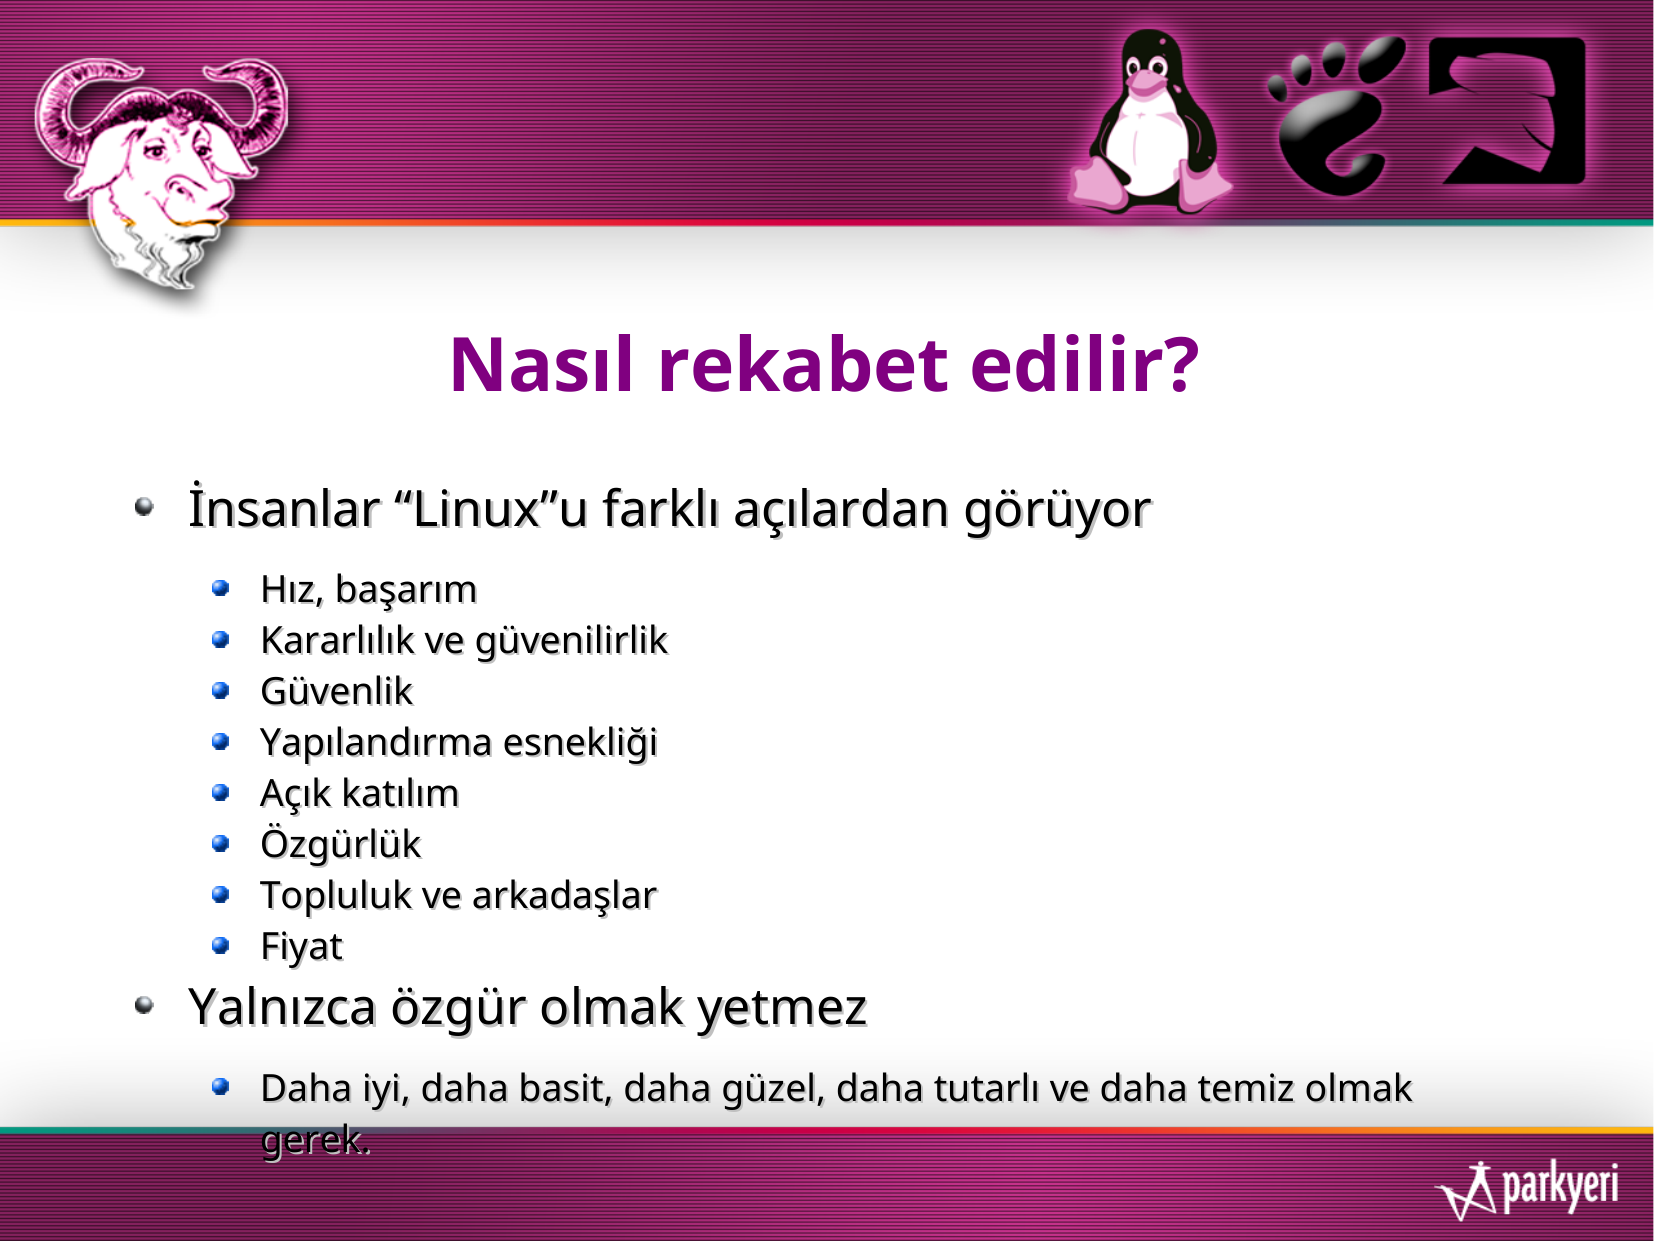

# Nasıl rekabet edilir?
İnsanlar “Linux”u farklı açılardan görüyor
Hız, başarım
Kararlılık ve güvenilirlik
Güvenlik
Yapılandırma esnekliği
Açık katılım
Özgürlük
Topluluk ve arkadaşlar
Fiyat
Yalnızca özgür olmak yetmez
Daha iyi, daha basit, daha güzel, daha tutarlı ve daha temiz olmak gerek.